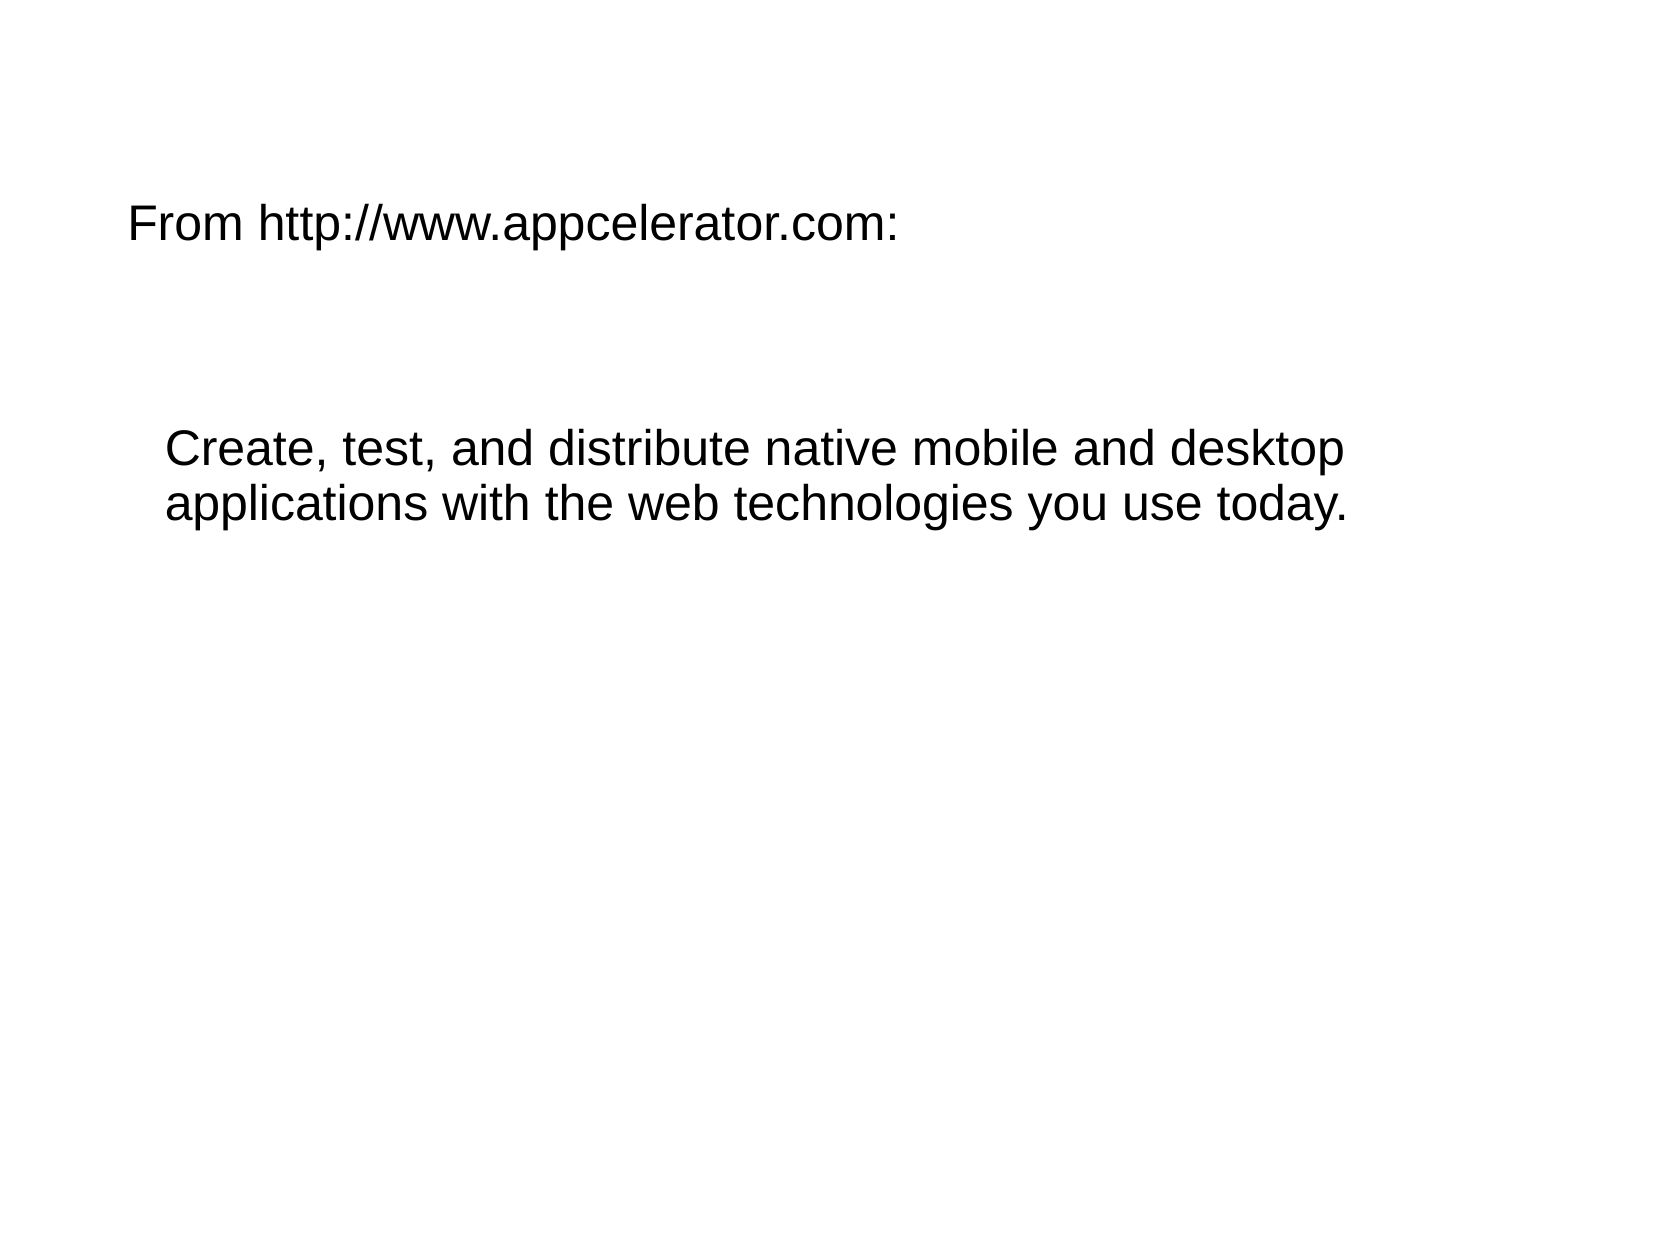

From http://www.appcelerator.com:
Create, test, and distribute native mobile and desktop applications with the web technologies you use today.